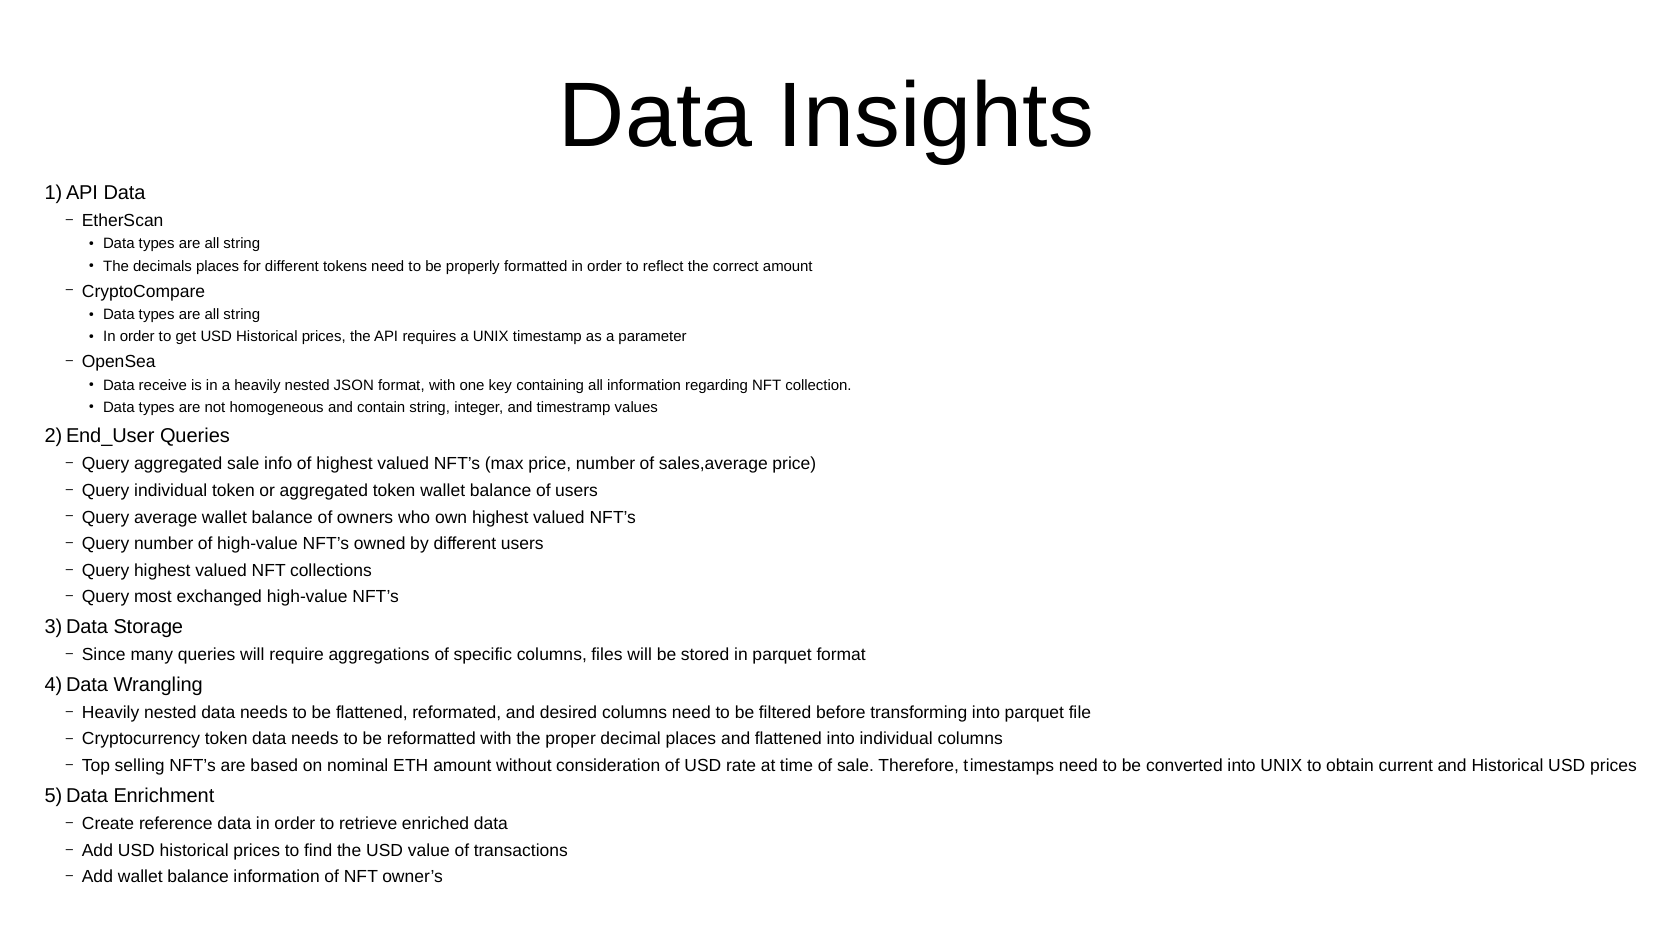

# Data Insights
 API Data
EtherScan
Data types are all string
The decimals places for different tokens need to be properly formatted in order to reflect the correct amount
CryptoCompare
Data types are all string
In order to get USD Historical prices, the API requires a UNIX timestamp as a parameter
OpenSea
Data receive is in a heavily nested JSON format, with one key containing all information regarding NFT collection.
Data types are not homogeneous and contain string, integer, and timestramp values
 End_User Queries
Query aggregated sale info of highest valued NFT’s (max price, number of sales,average price)
Query individual token or aggregated token wallet balance of users
Query average wallet balance of owners who own highest valued NFT’s
Query number of high-value NFT’s owned by different users
Query highest valued NFT collections
Query most exchanged high-value NFT’s
 Data Storage
Since many queries will require aggregations of specific columns, files will be stored in parquet format
 Data Wrangling
Heavily nested data needs to be flattened, reformated, and desired columns need to be filtered before transforming into parquet file
Cryptocurrency token data needs to be reformatted with the proper decimal places and flattened into individual columns
Top selling NFT’s are based on nominal ETH amount without consideration of USD rate at time of sale. Therefore, timestamps need to be converted into UNIX to obtain current and Historical USD prices
 Data Enrichment
Create reference data in order to retrieve enriched data
Add USD historical prices to find the USD value of transactions
Add wallet balance information of NFT owner’s